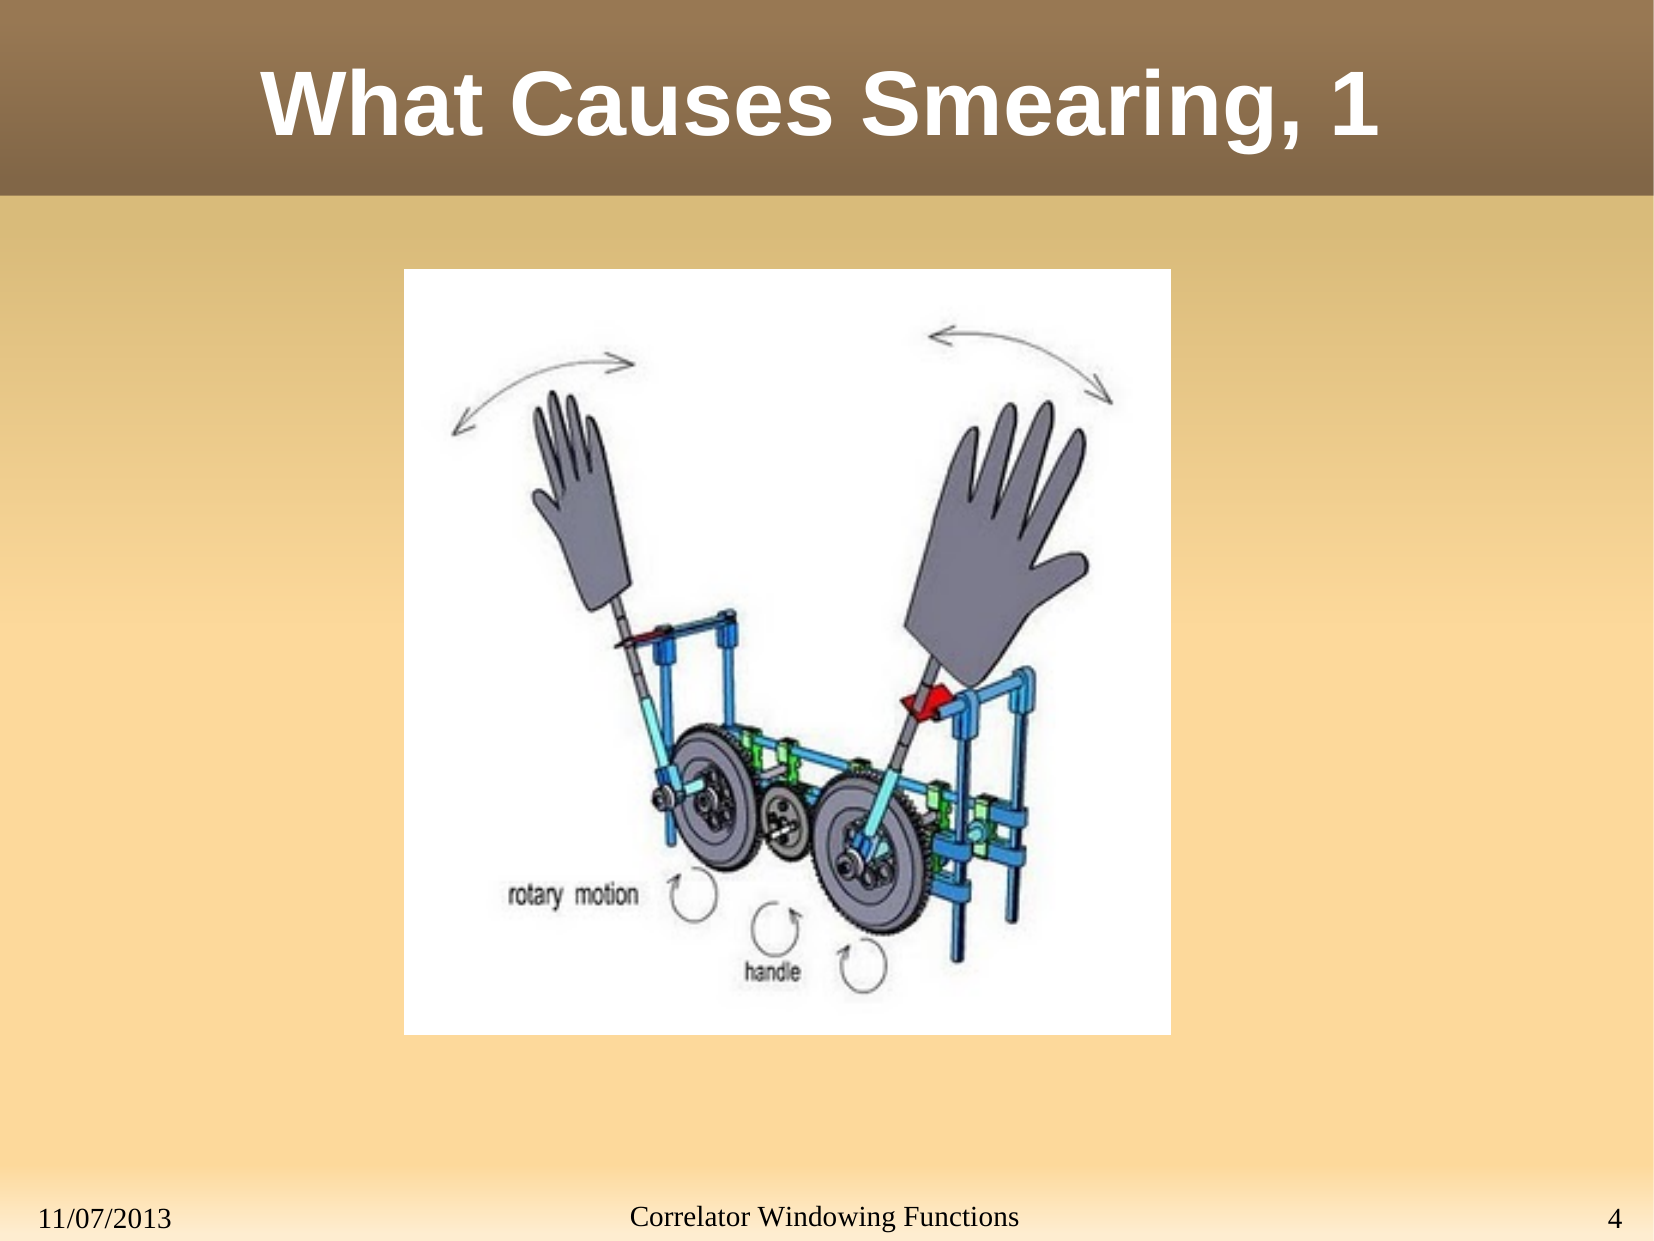

# What Causes Smearing, 1
Correlator Windowing Functions
11/07/2013
4